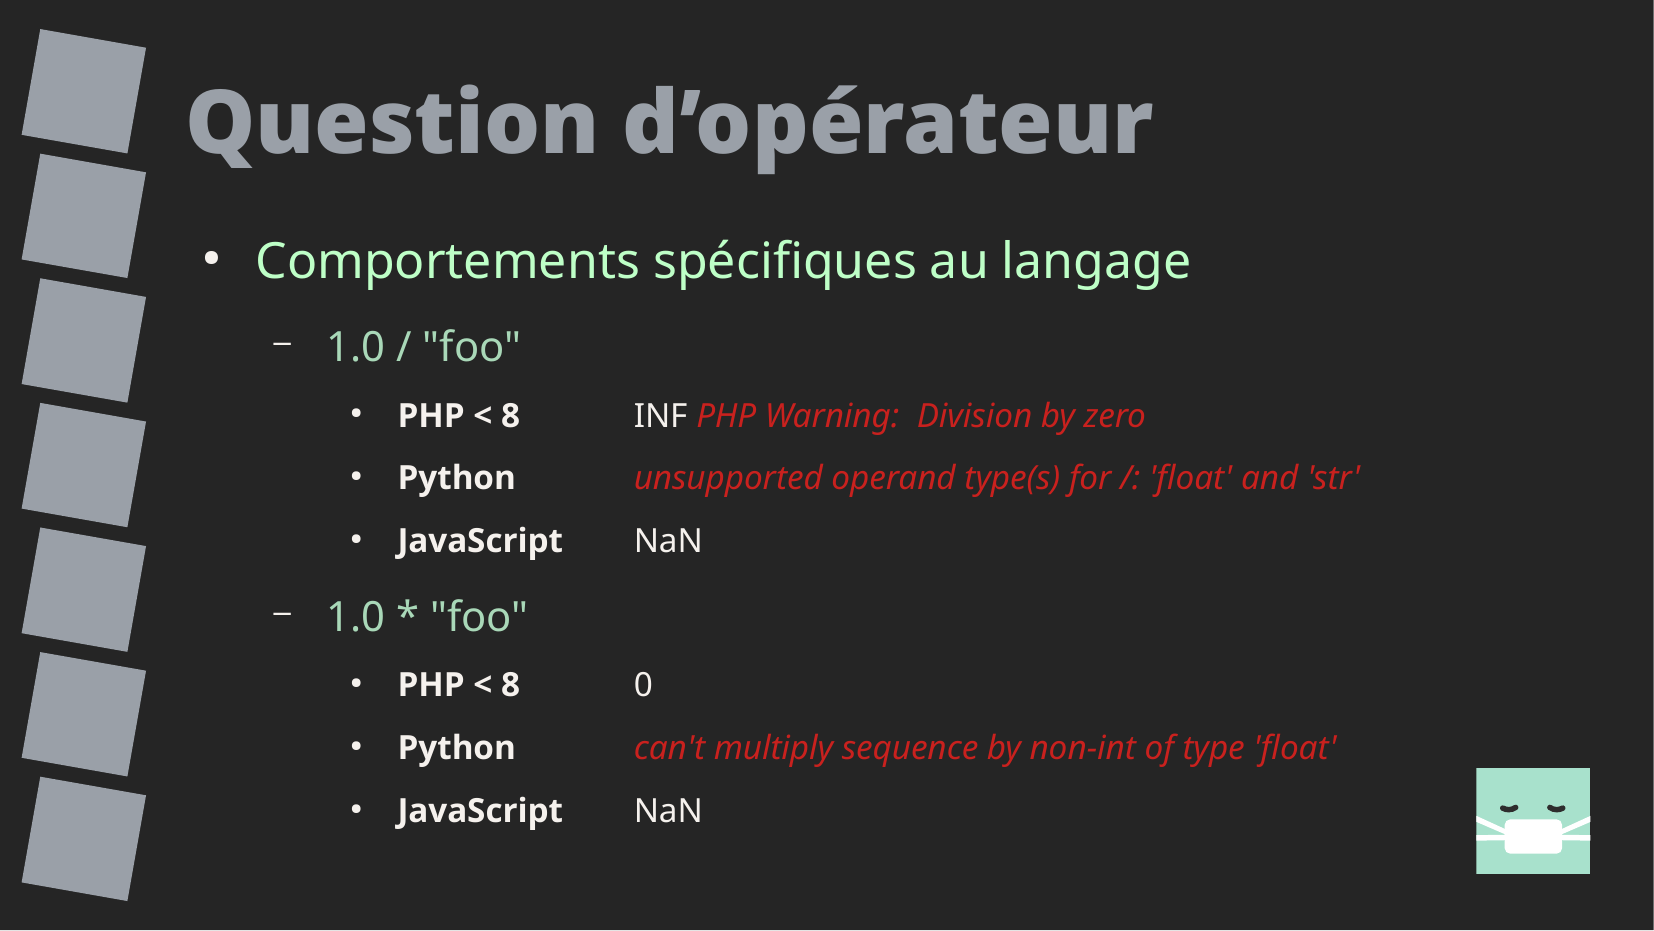

# Question d’opérateur
Comportements spécifiques au langage
1.0 / "foo"
PHP < 8	INF PHP Warning: Division by zero
Python	unsupported operand type(s) for /: 'float' and 'str'
JavaScript	NaN
1.0 * "foo"
PHP < 8	0
Python	can't multiply sequence by non-int of type 'float'
JavaScript	NaN